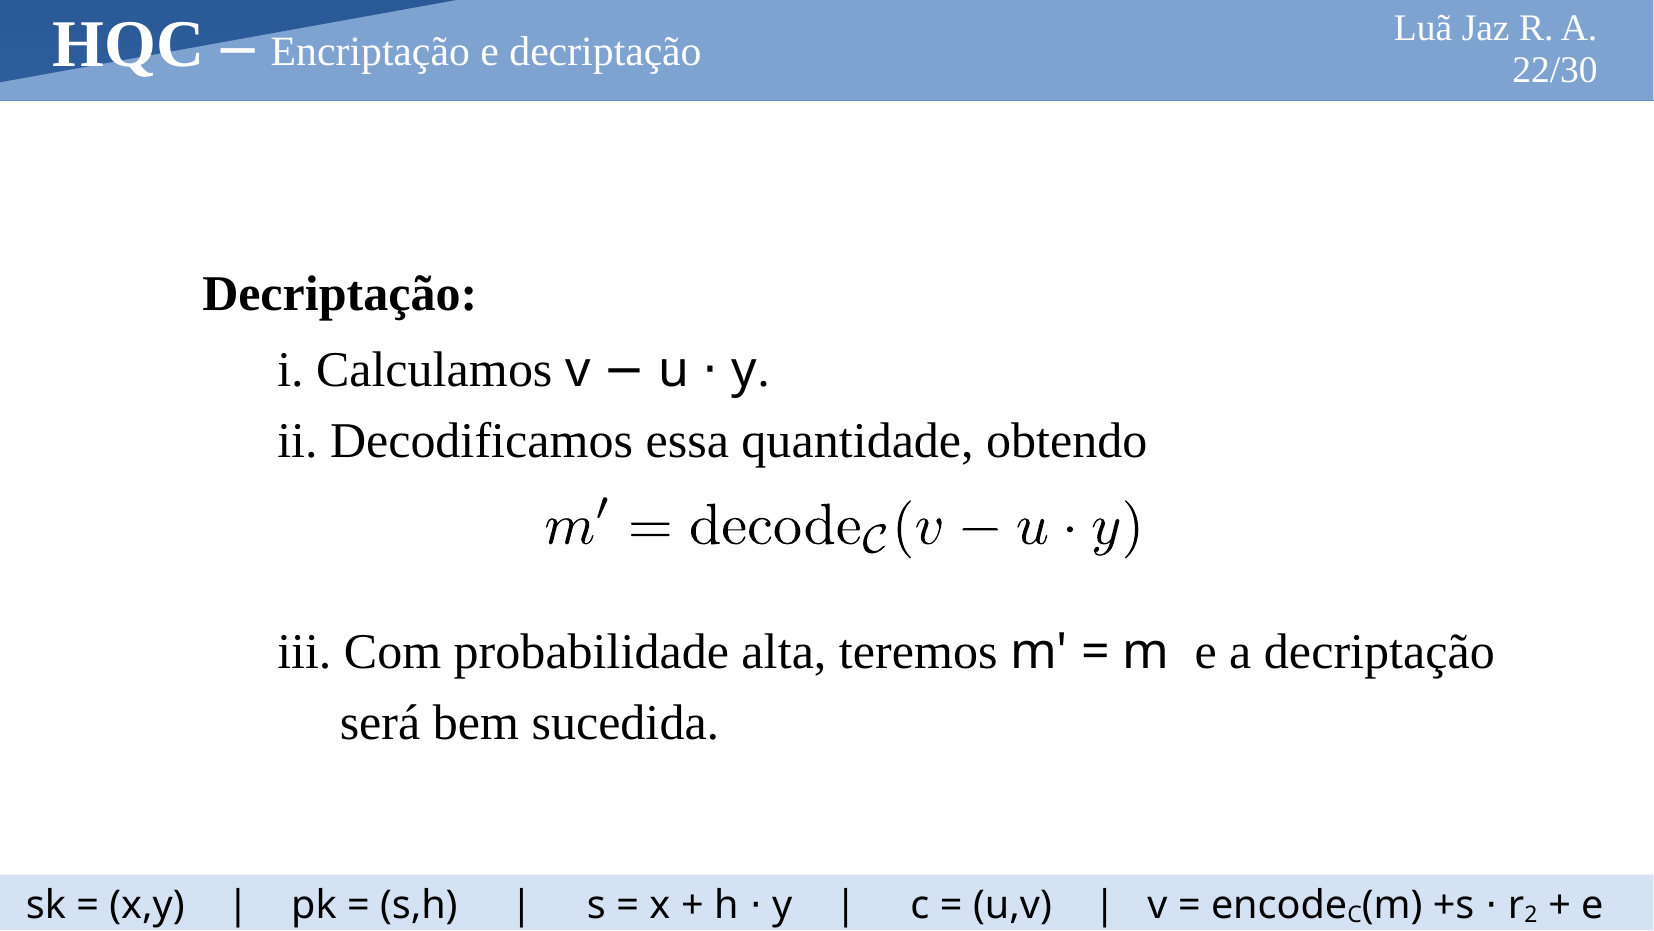

HQC –
Luã Jaz R. A.
22/30
Encriptação e decriptação
Decriptação:
	i. Calculamos v − u ⋅ y.
	ii. Decodificamos essa quantidade, obtendo
	iii. Com probabilidade alta, teremos m' = m e a decriptação
	 será bem sucedida.
sk = (x,y) | pk = (s,h) | s = x + h ⋅ y | c = (u,v) | v = encodeC(m) +s ⋅ r2 + e | u = r1 + h ⋅ r2